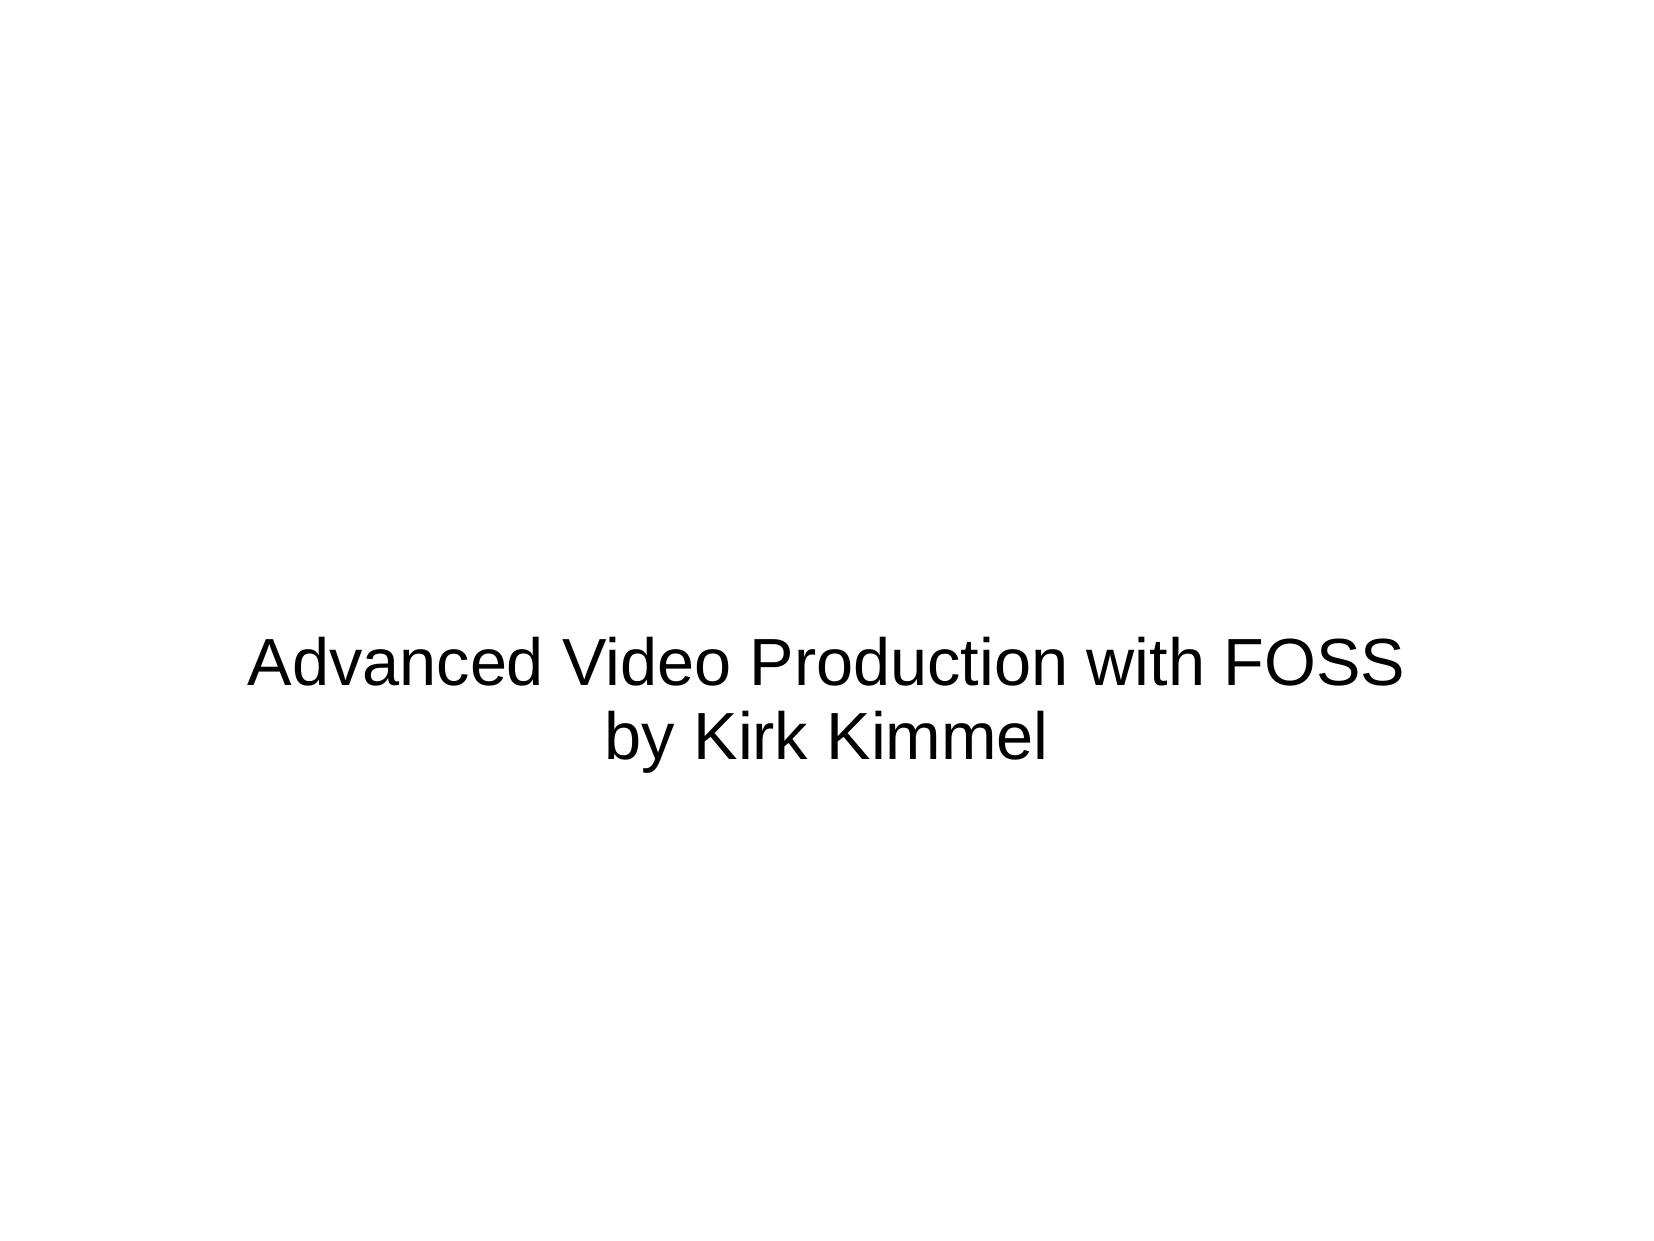

#
Advanced Video Production with FOSS
by Kirk Kimmel